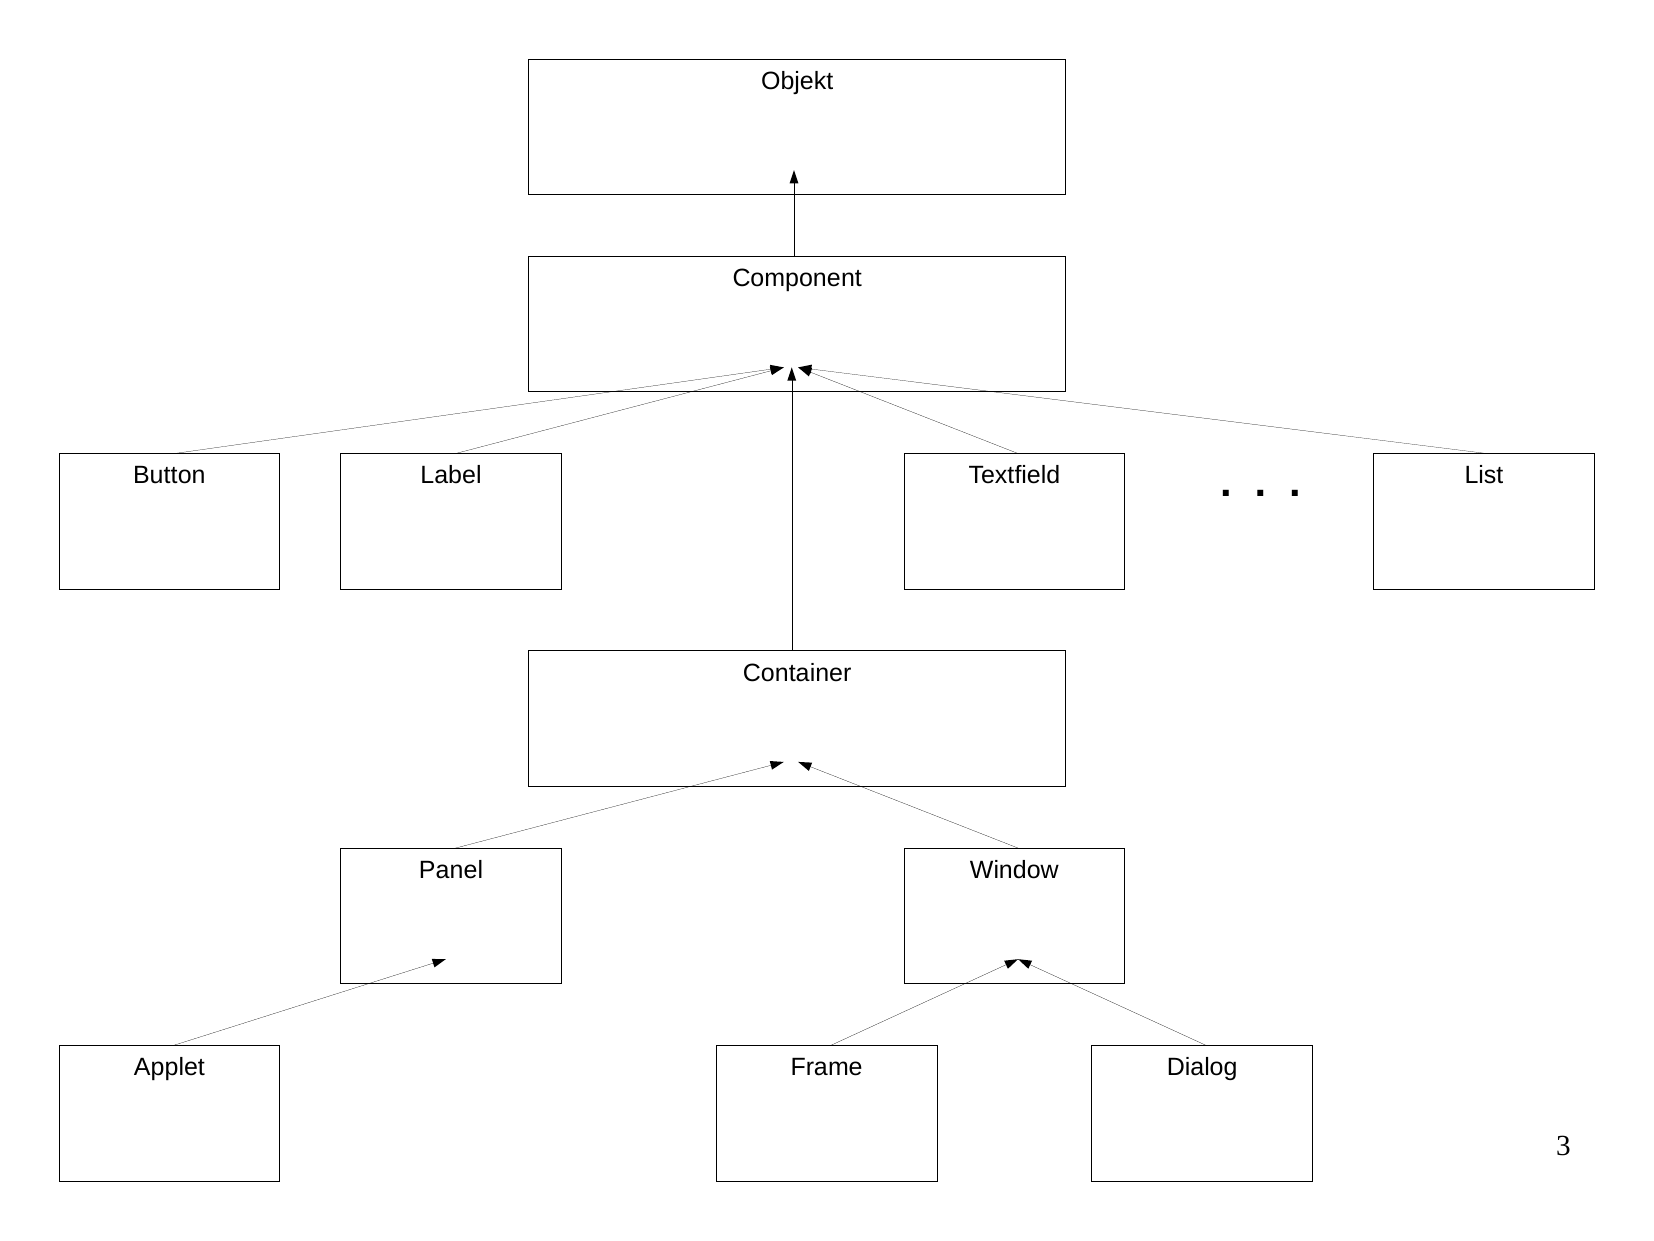

Objekt
Component
. . .
Button
Label
Textfield
List
Container
Panel
Window
Applet
Frame
Dialog
3